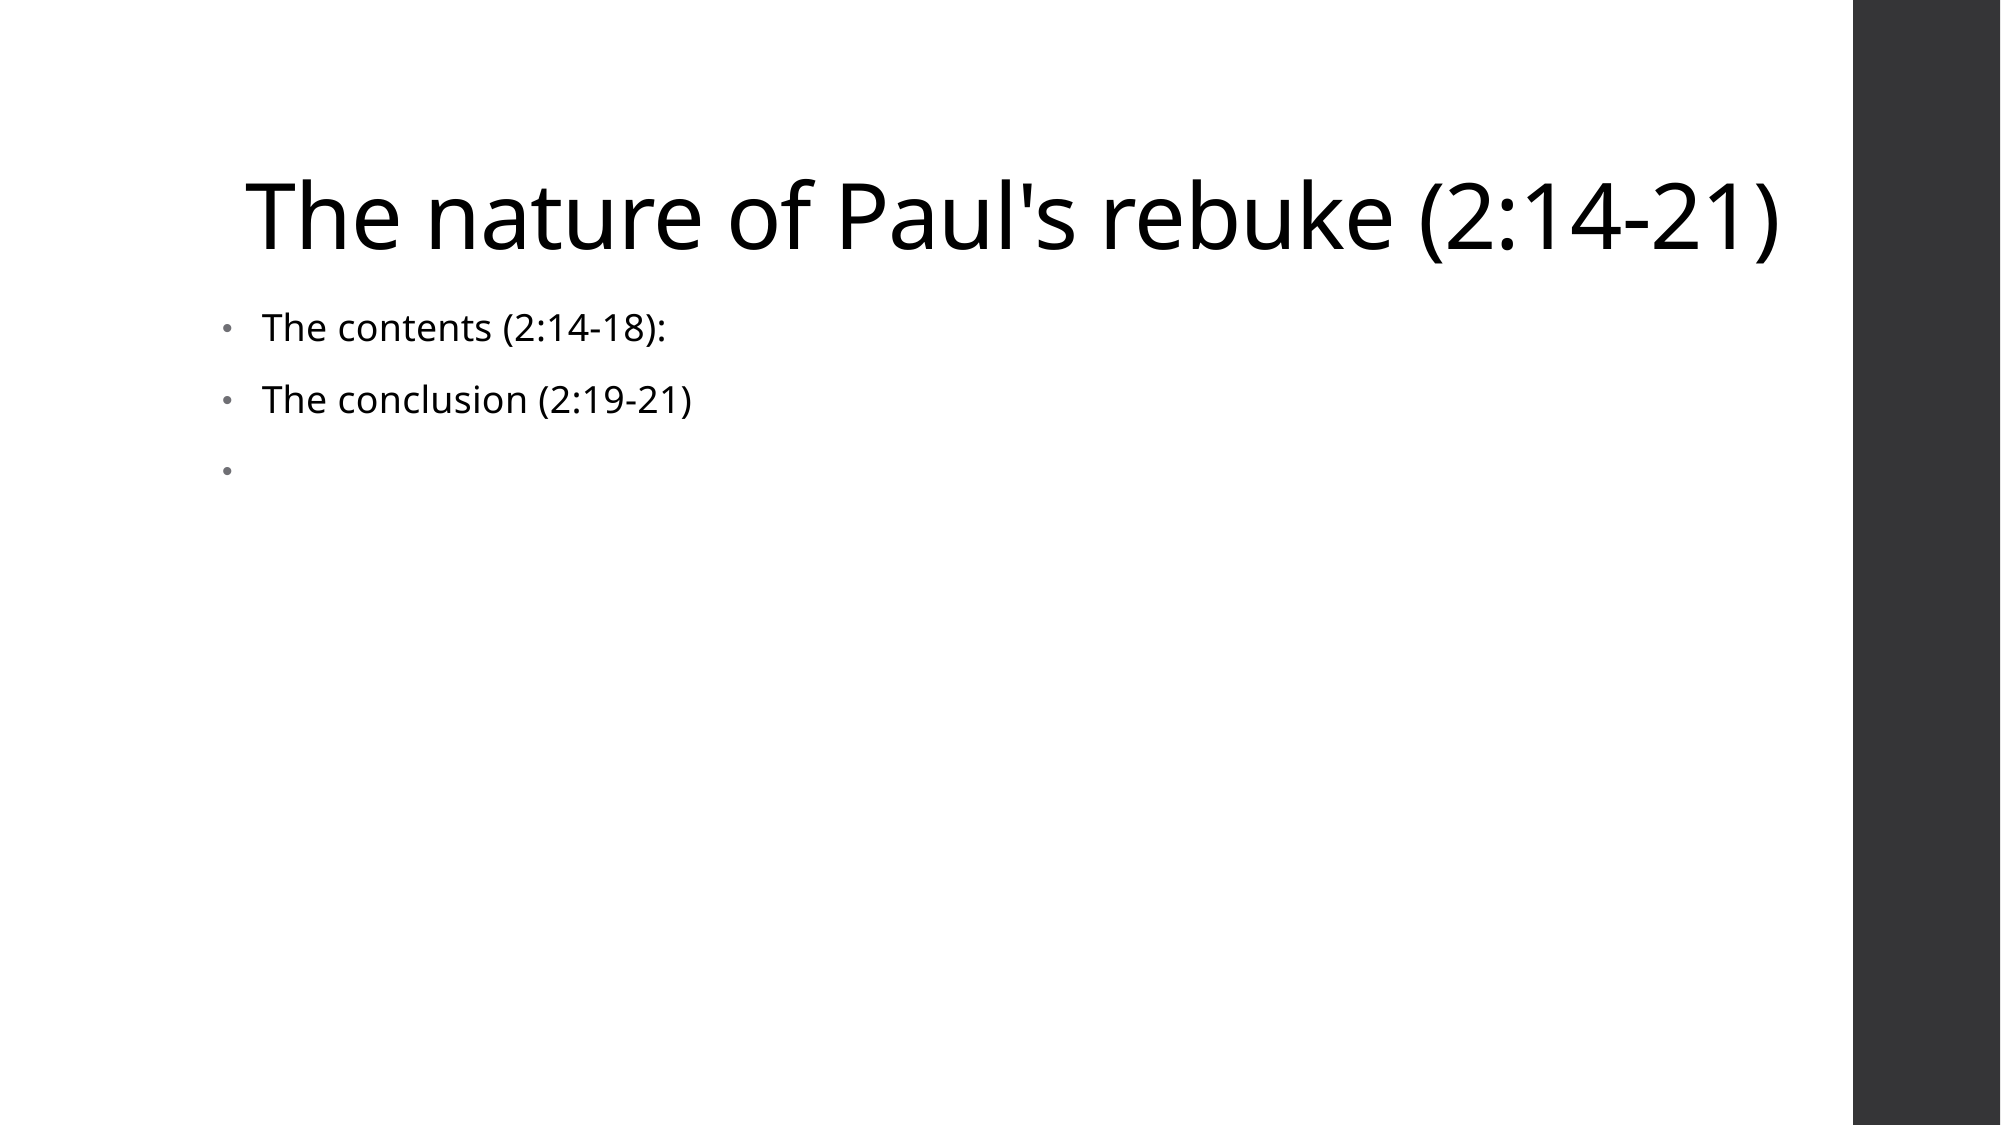

# The nature of Paul's rebuke (2:14-21)
 The contents (2:14-18):
 The conclusion (2:19-21)